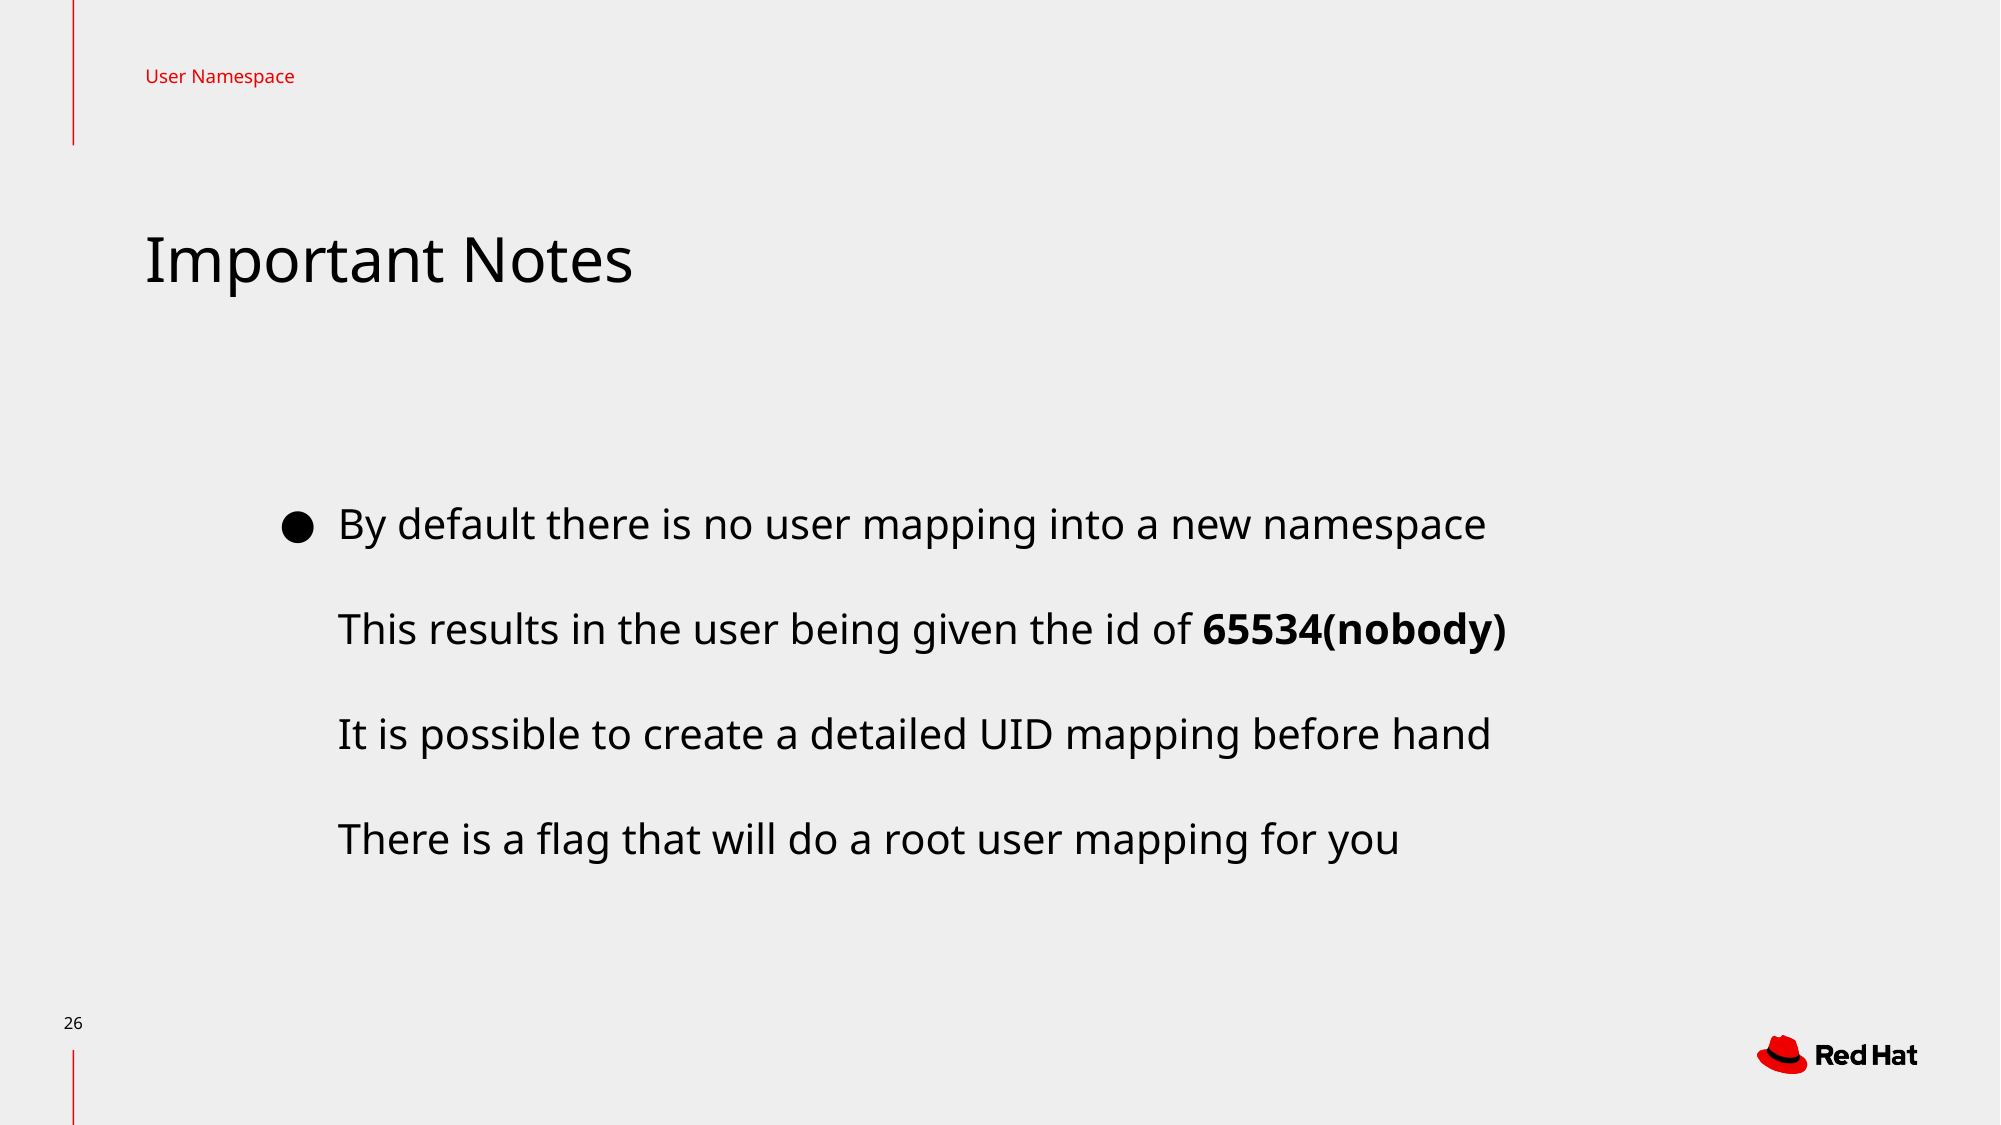

# User Namespace
Important Notes
By default there is no user mapping into a new namespace
This results in the user being given the id of 65534(nobody)
It is possible to create a detailed UID mapping before hand
There is a flag that will do a root user mapping for you